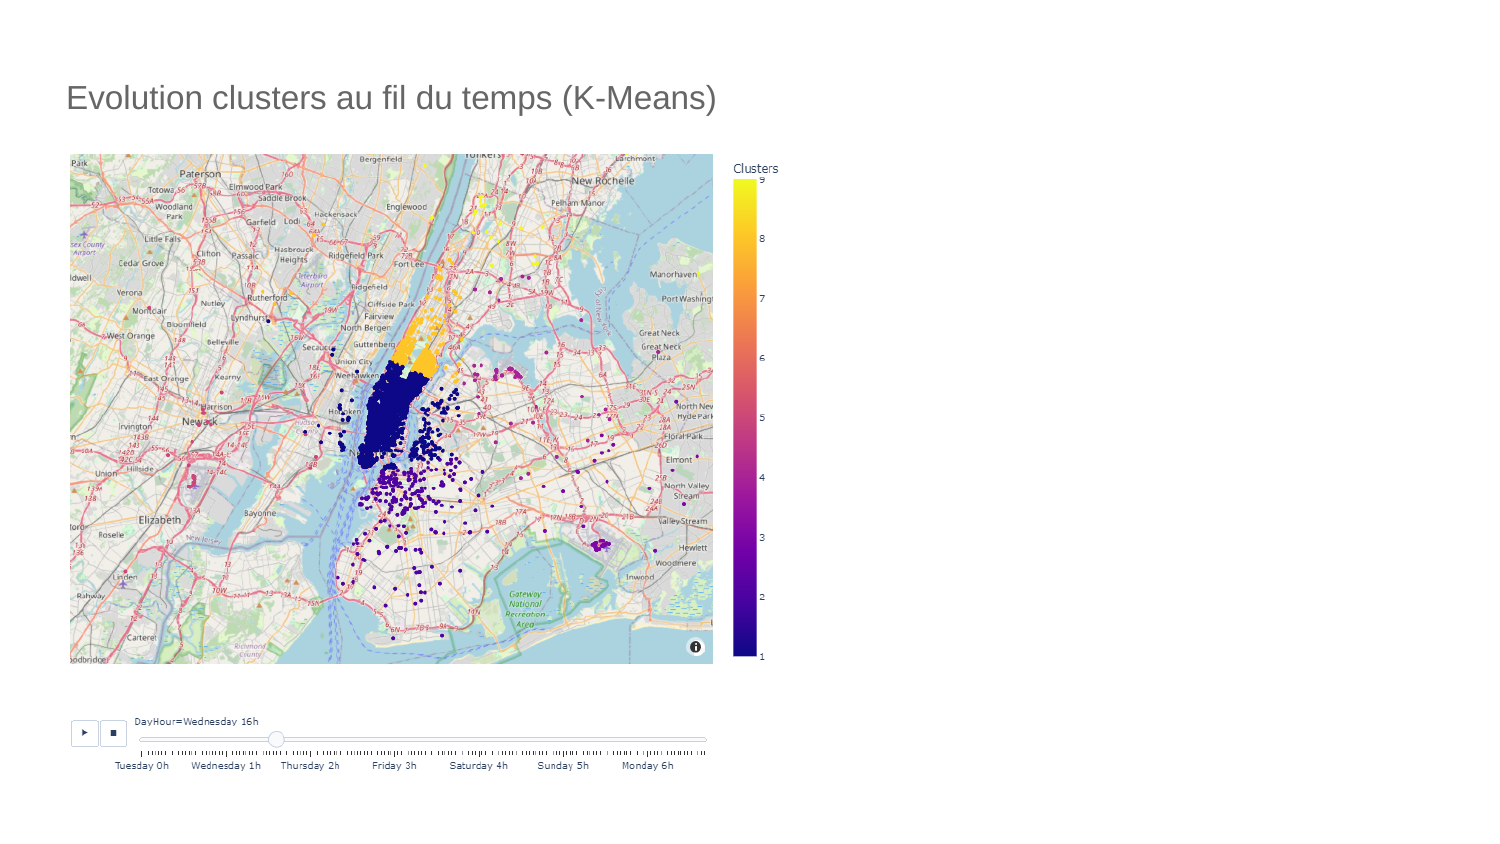

# Evolution clusters au fil du temps (K-Means)